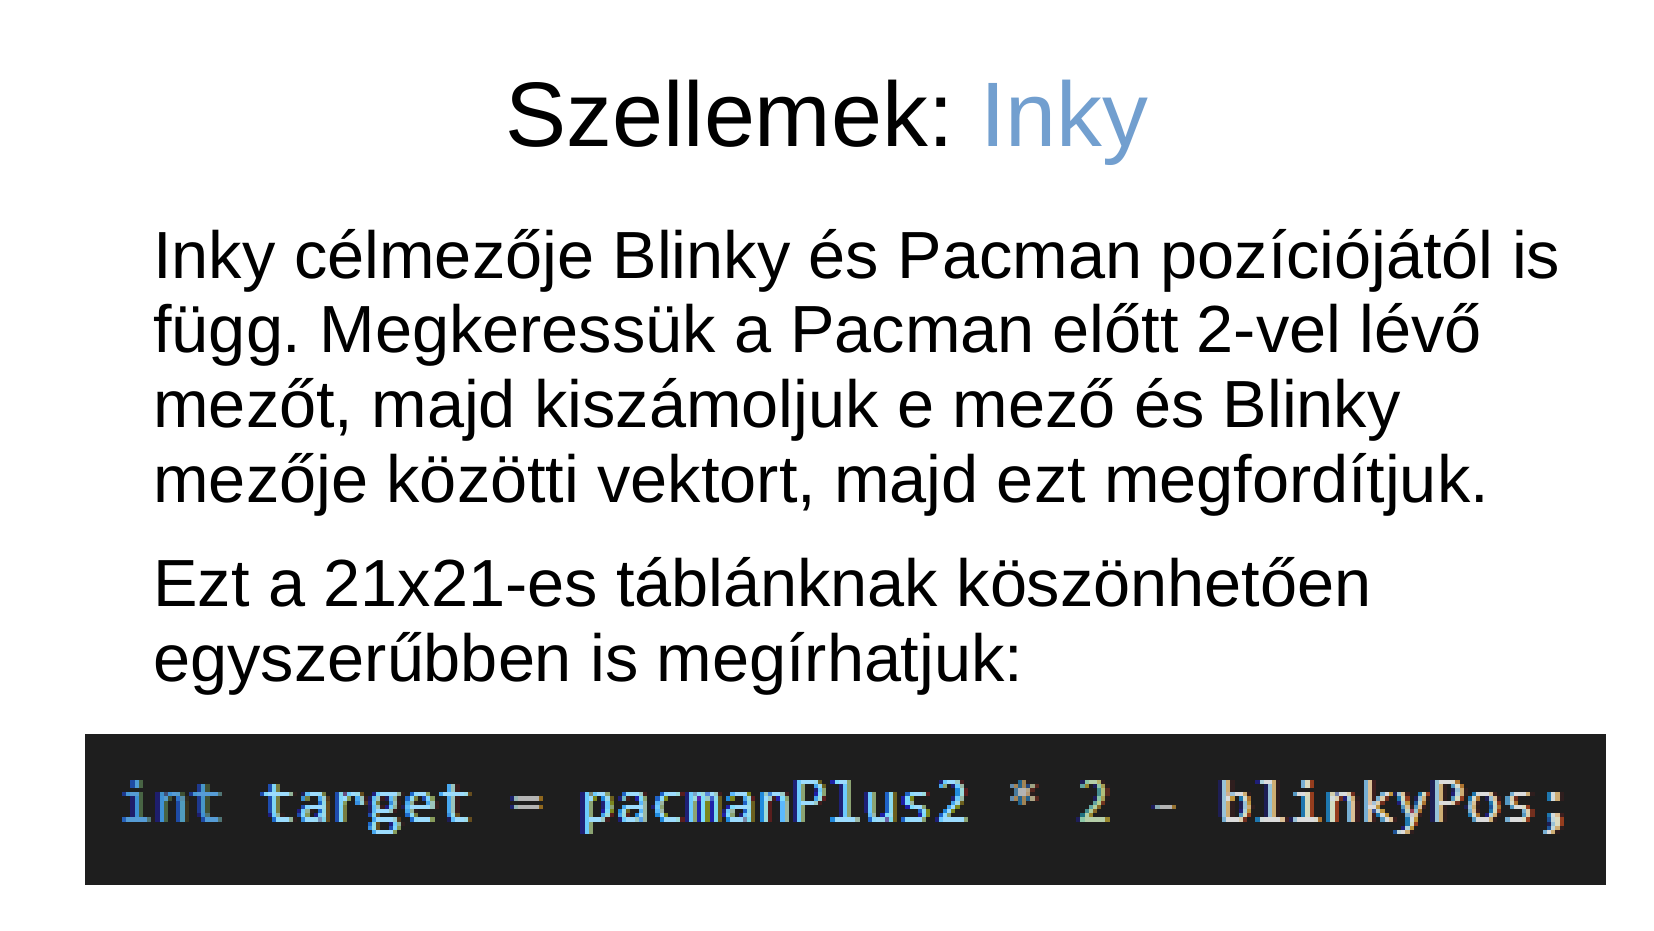

# Szellemek: Inky
Inky célmezője Blinky és Pacman pozíciójától is függ. Megkeressük a Pacman előtt 2-vel lévő mezőt, majd kiszámoljuk e mező és Blinky mezője közötti vektort, majd ezt megfordítjuk.
Ezt a 21x21-es táblánknak köszönhetően egyszerűbben is megírhatjuk: